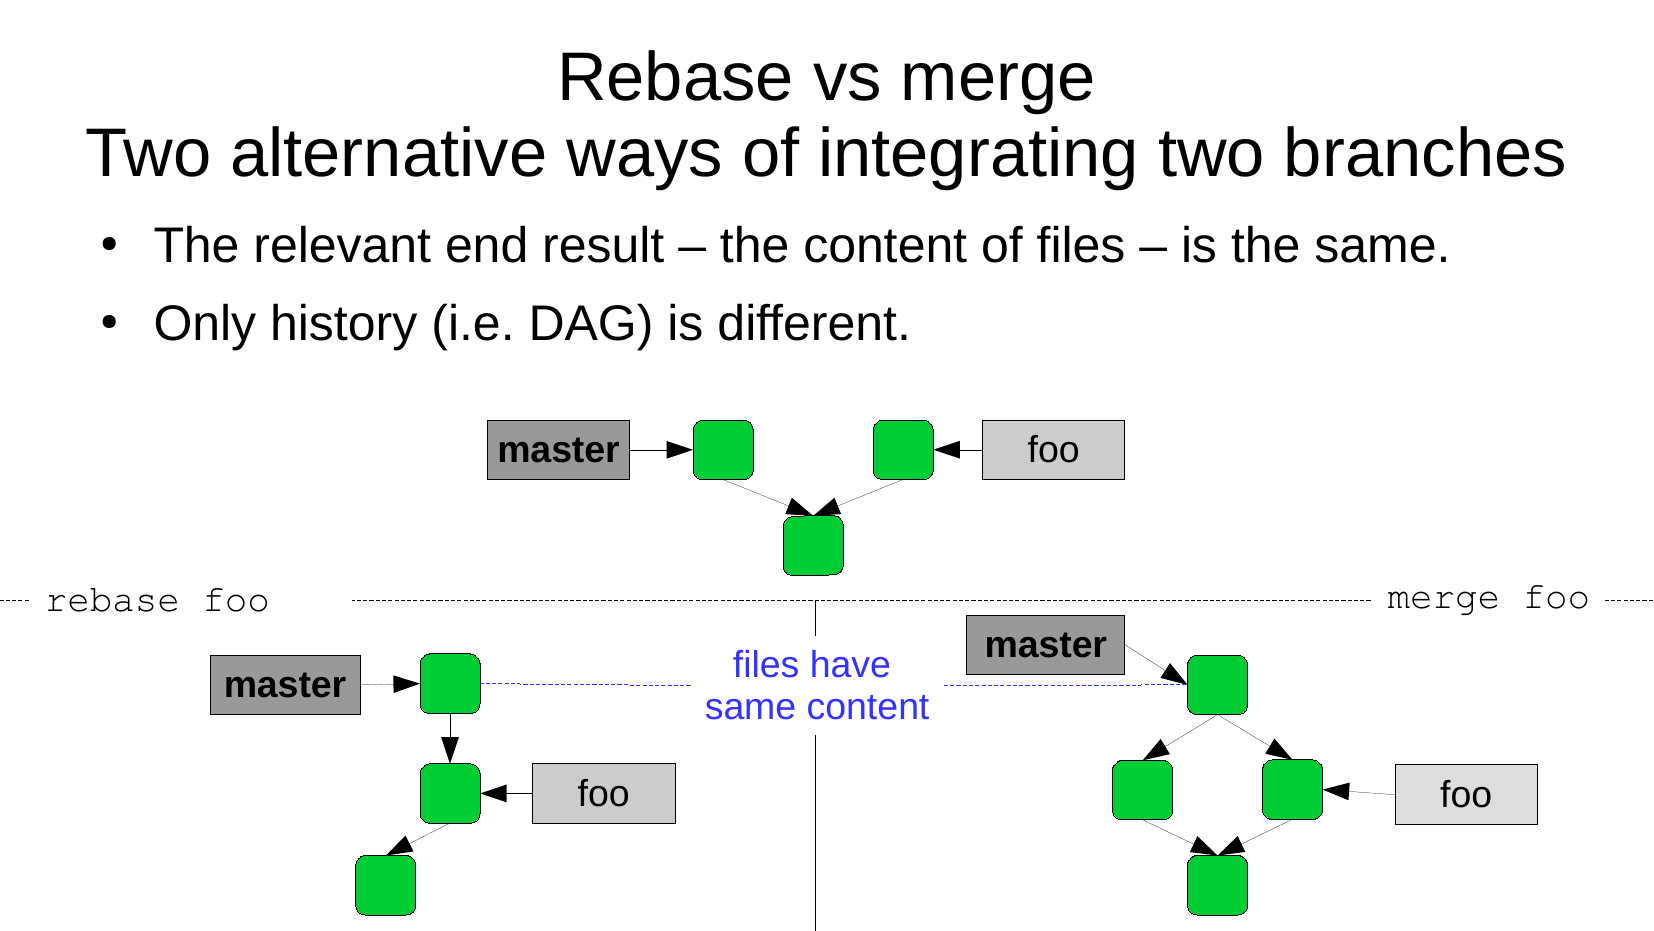

# Rebase vs merge Two alternative ways of integrating two branches
The relevant end result – the content of files – is the same.
Only history (i.e. DAG) is different.
foo
master
merge foo
rebase foo
master
files have
same content
master
foo
foo